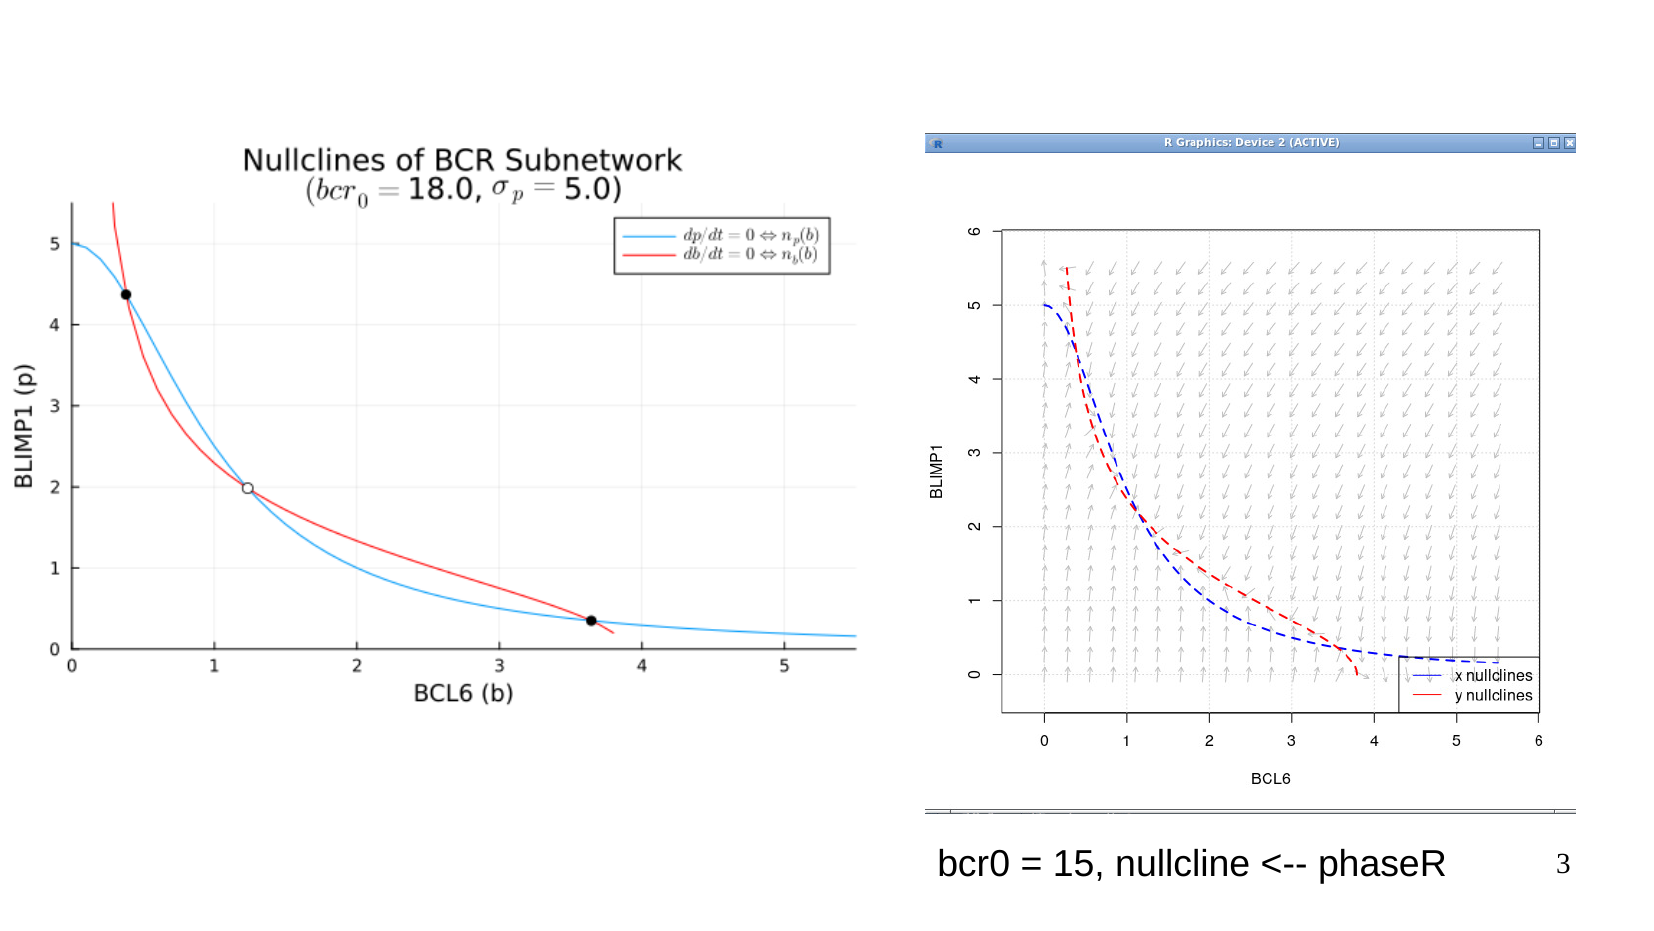

bcr0 = 15, nullcline <-- phaseR
3